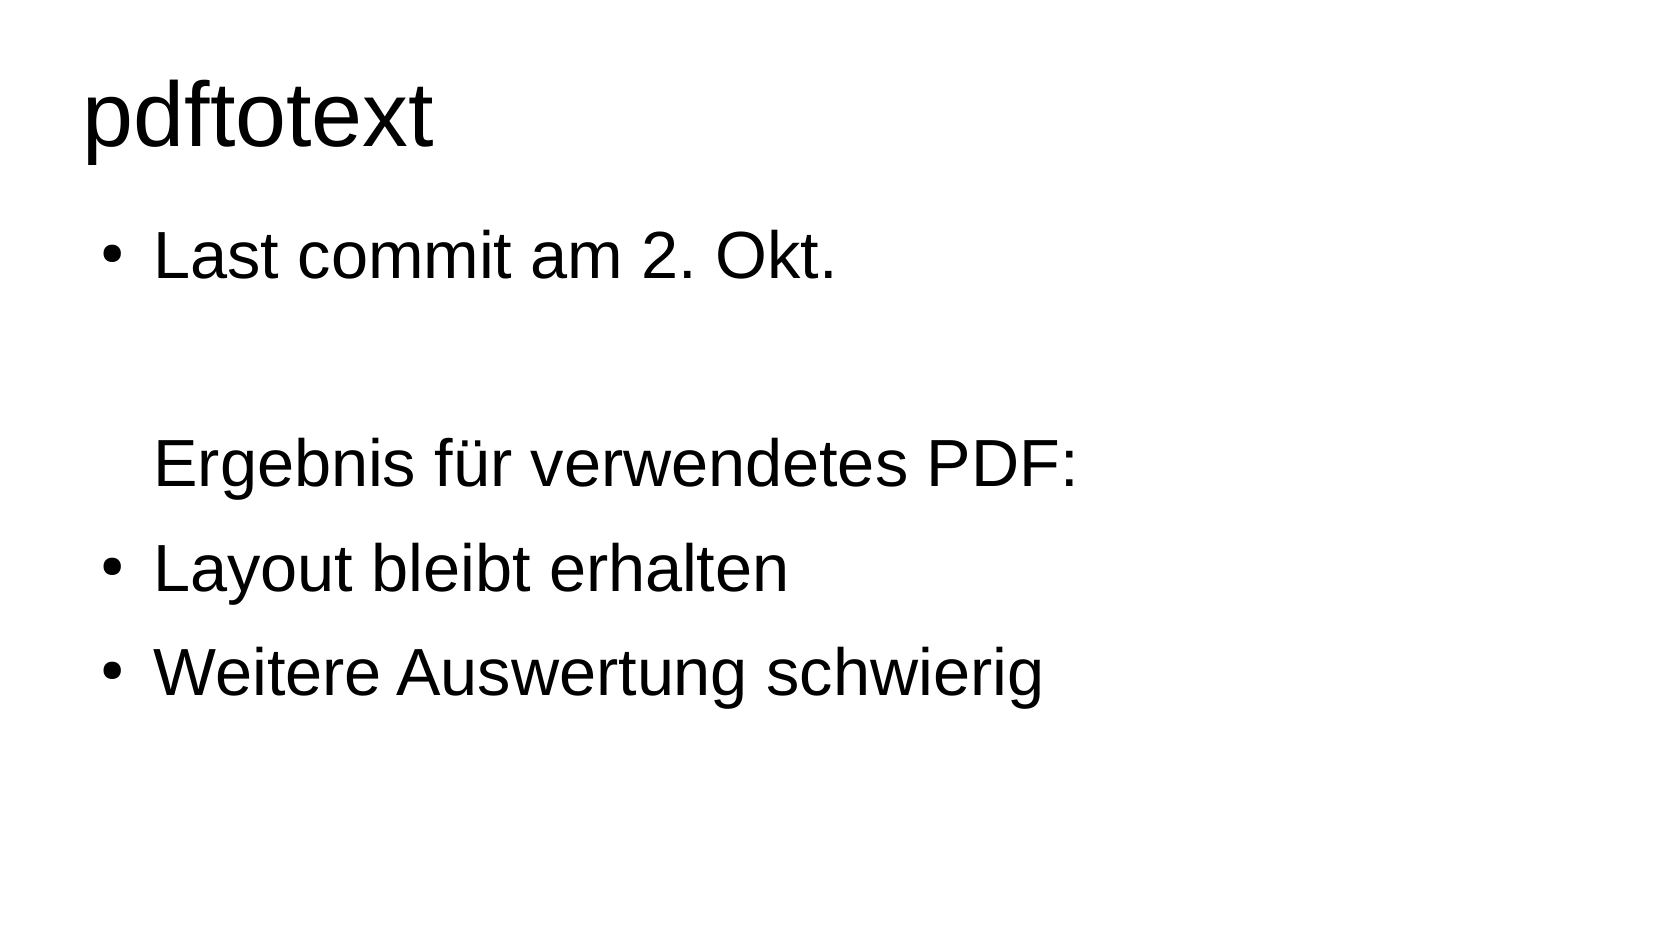

# pdftotext
Last commit am 2. Okt.
Ergebnis für verwendetes PDF:
Layout bleibt erhalten
Weitere Auswertung schwierig